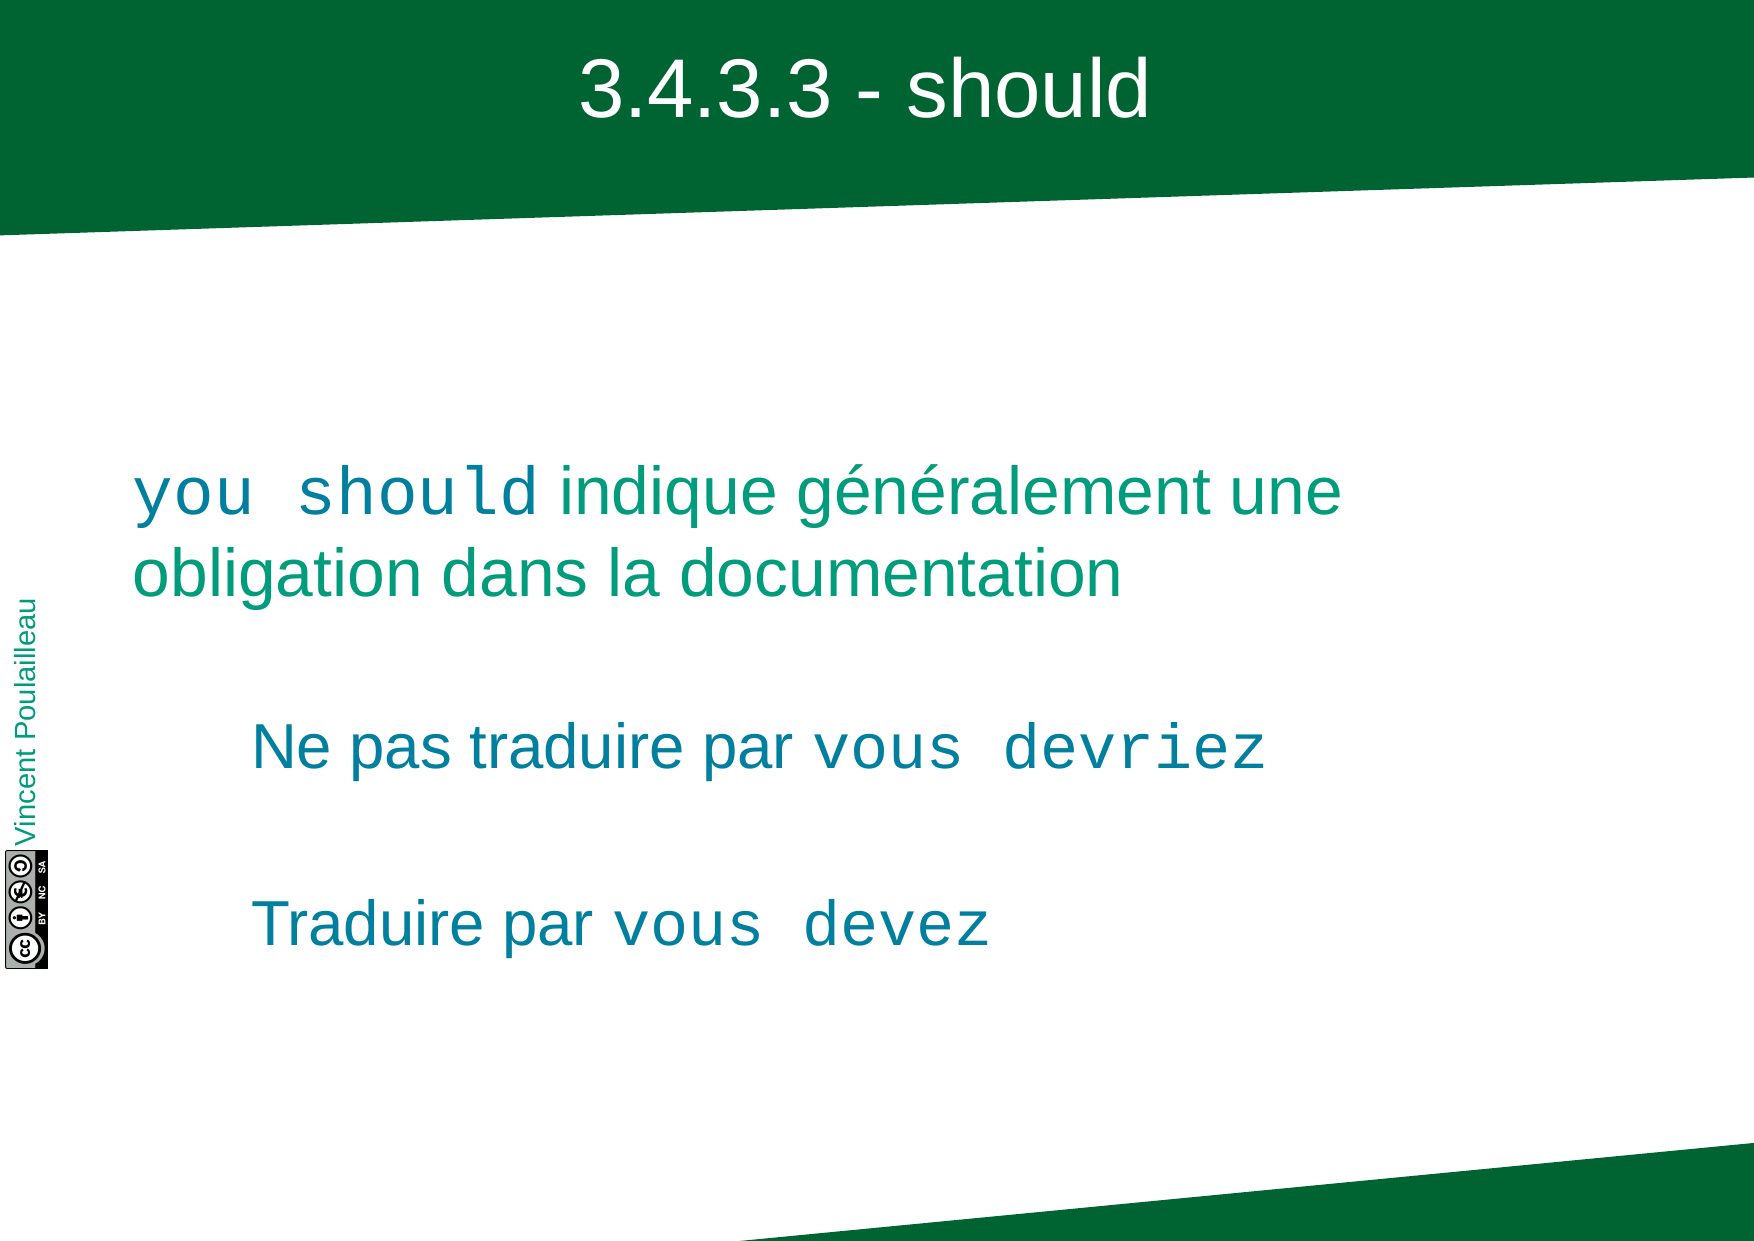

3.4.3.3 - should
you should indique généralement une obligation dans la documentation
Ne pas traduire par vous devriez
Traduire par vous devez
© 2019 Vincent Poulailleau